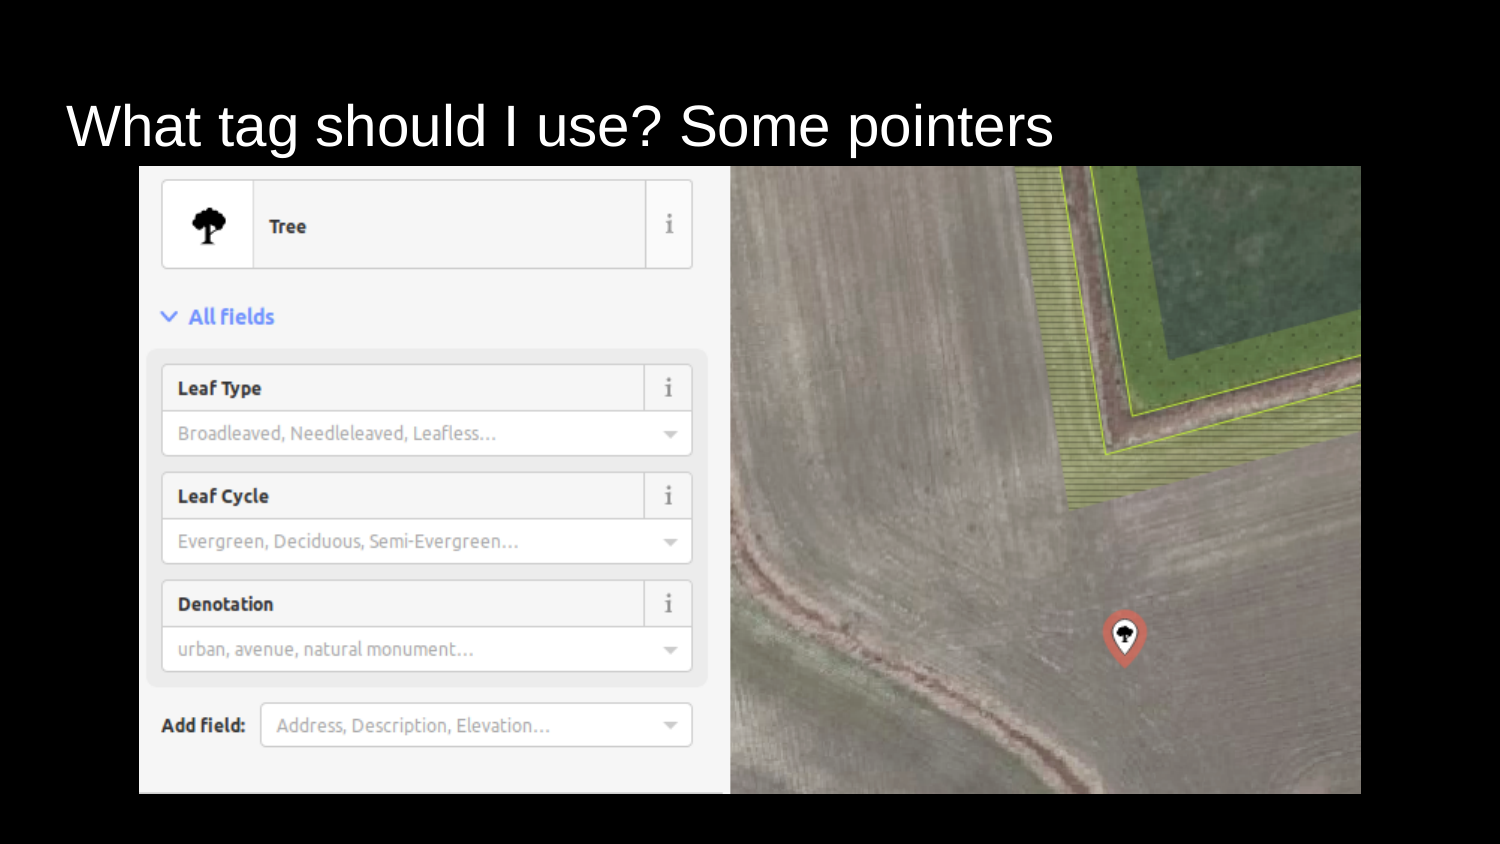

# What tag should I use? Some pointers